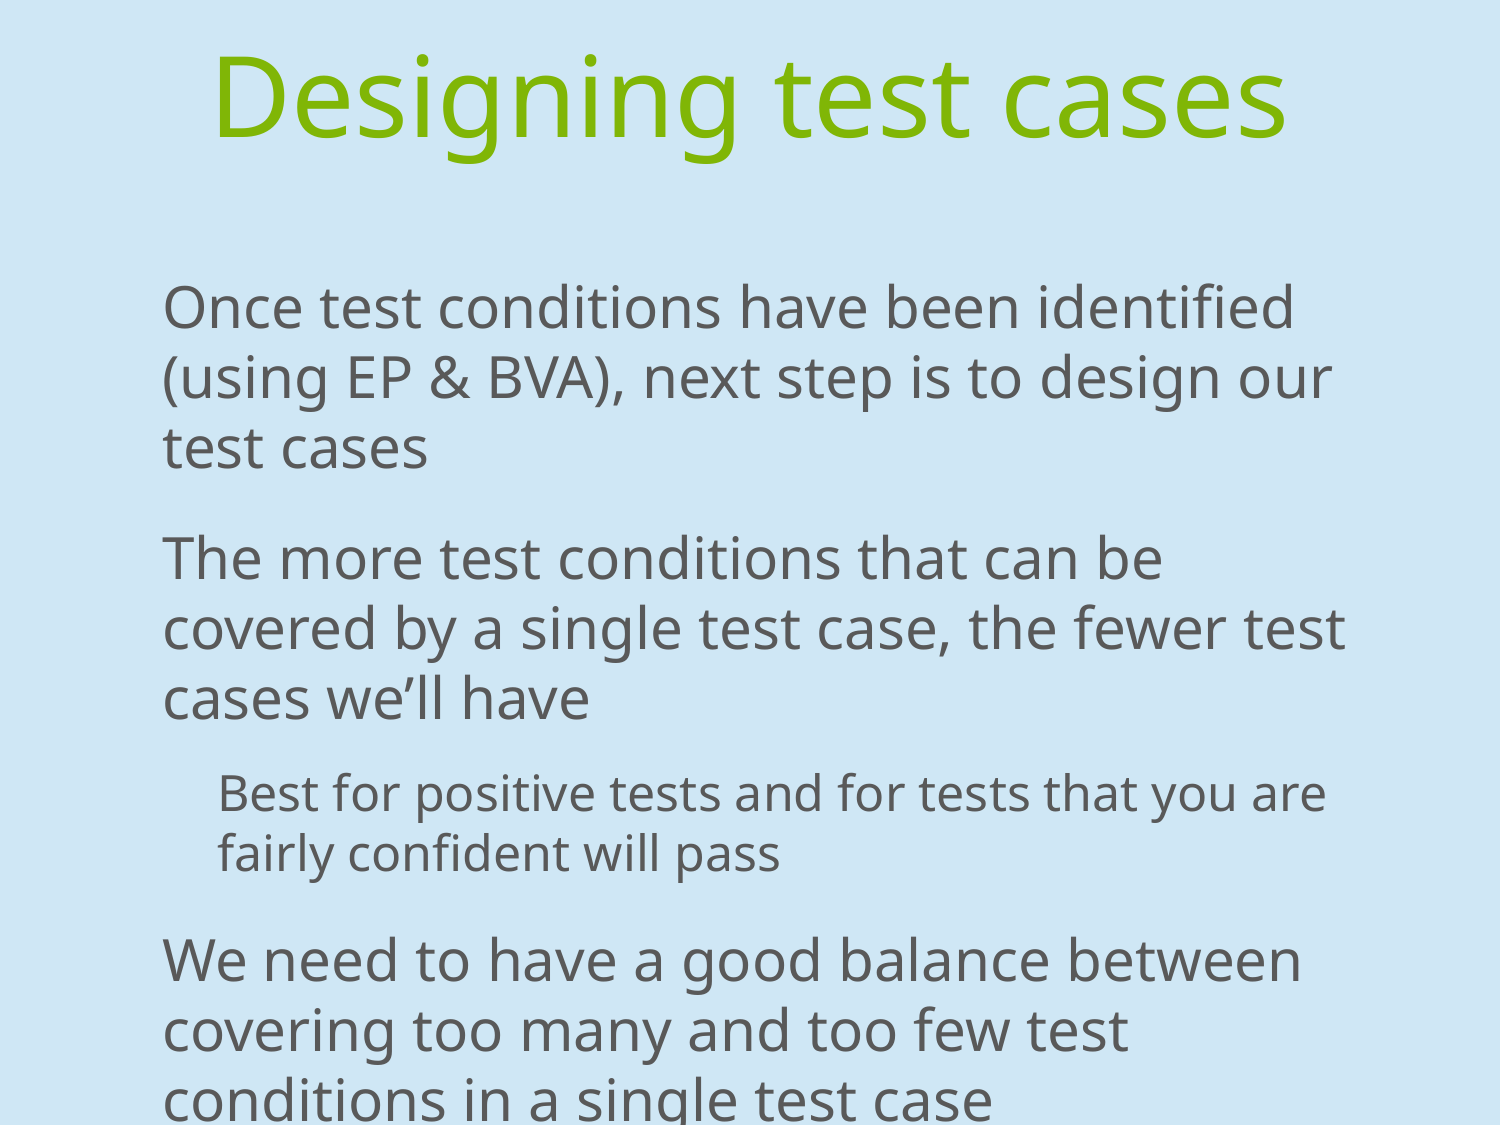

# Designing test cases
Once test conditions have been identified (using EP & BVA), next step is to design our test cases
The more test conditions that can be covered by a single test case, the fewer test cases we’ll have
Best for positive tests and for tests that you are fairly confident will pass
We need to have a good balance between covering too many and too few test conditions in a single test case